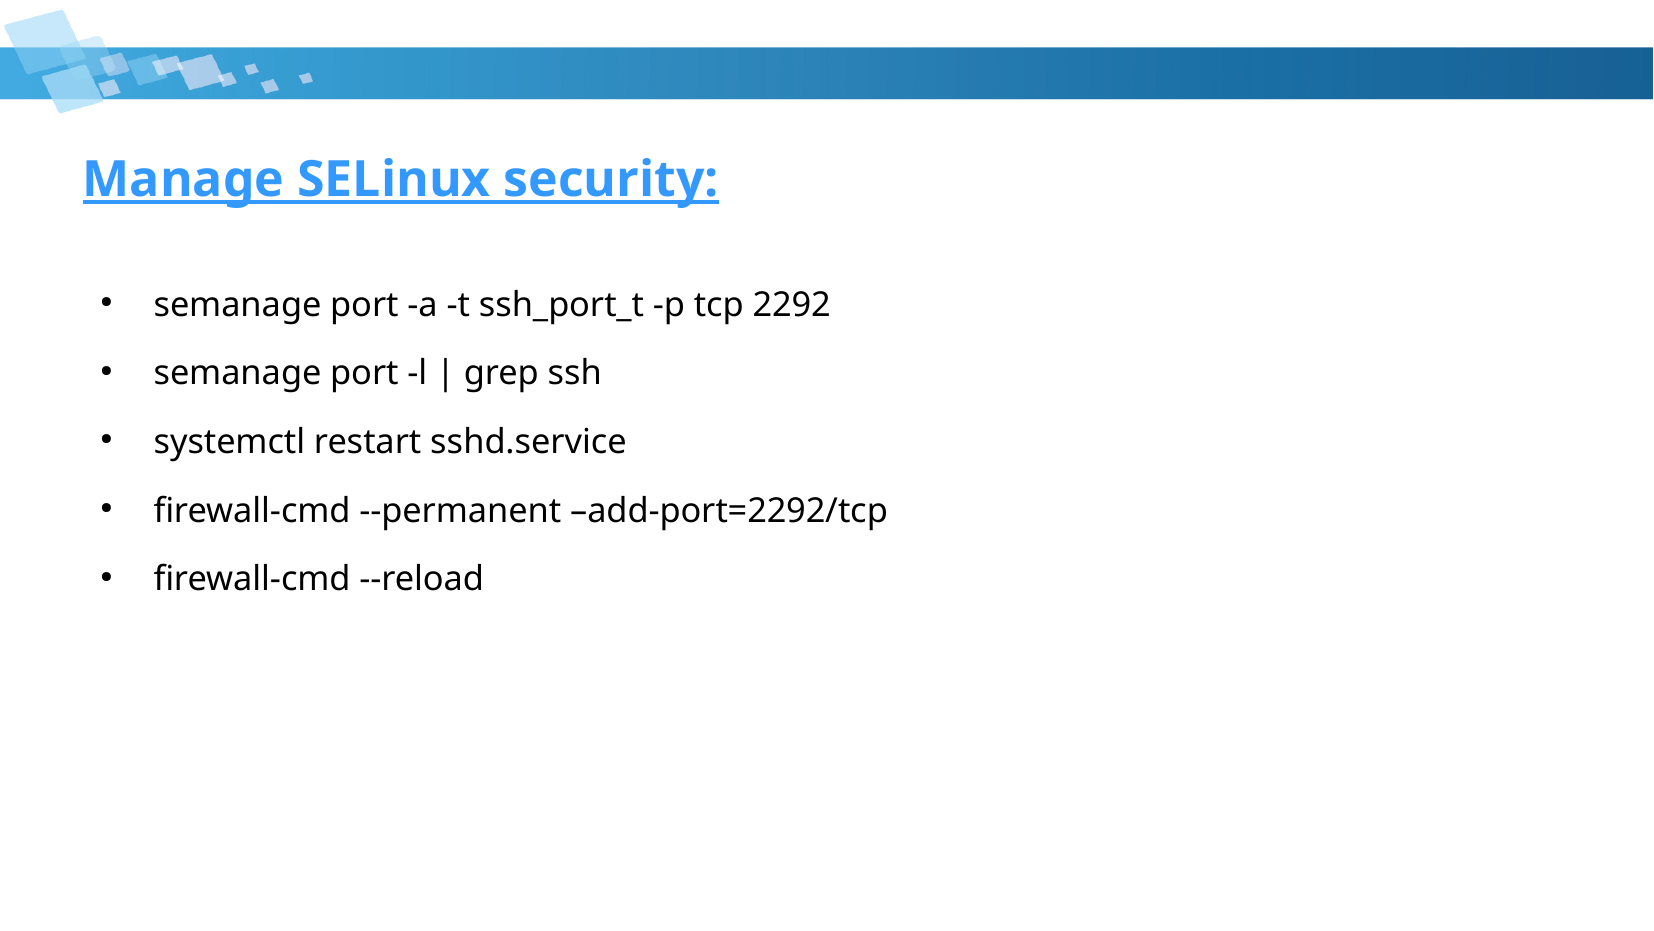

# Manage SELinux security:
semanage port -a -t ssh_port_t -p tcp 2292
semanage port -l | grep ssh
systemctl restart sshd.service
firewall-cmd --permanent –add-port=2292/tcp
firewall-cmd --reload